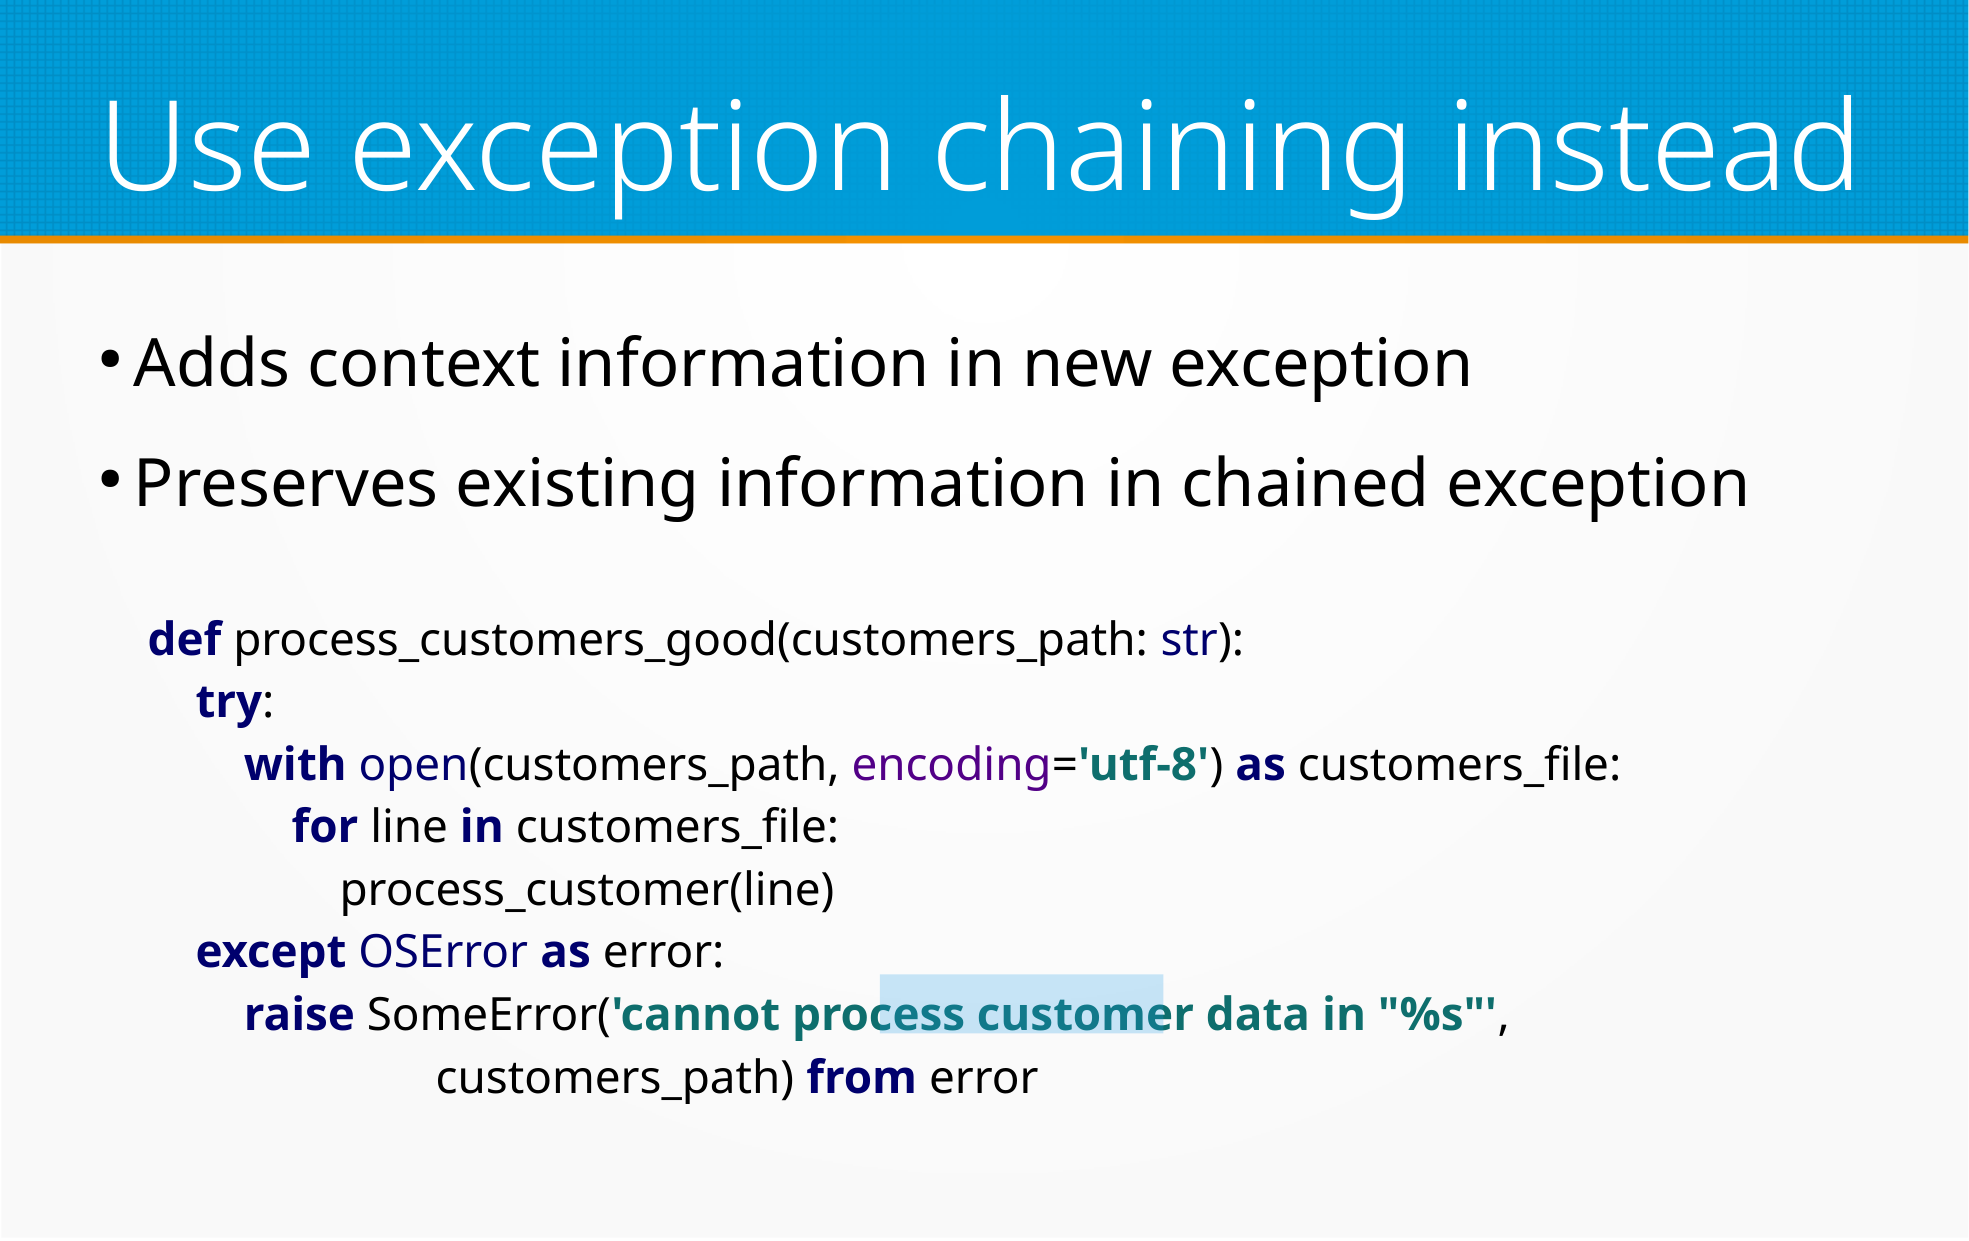

# Use exception chaining instead
Adds context information in new exception
Preserves existing information in chained exception
def process_customers_good(customers_path: str):
 try:
 with open(customers_path, encoding='utf-8') as customers_file:
 for line in customers_file:
 process_customer(line)
 except OSError as error:
 raise SomeError('cannot process customer data in "%s"',
 customers_path) from error